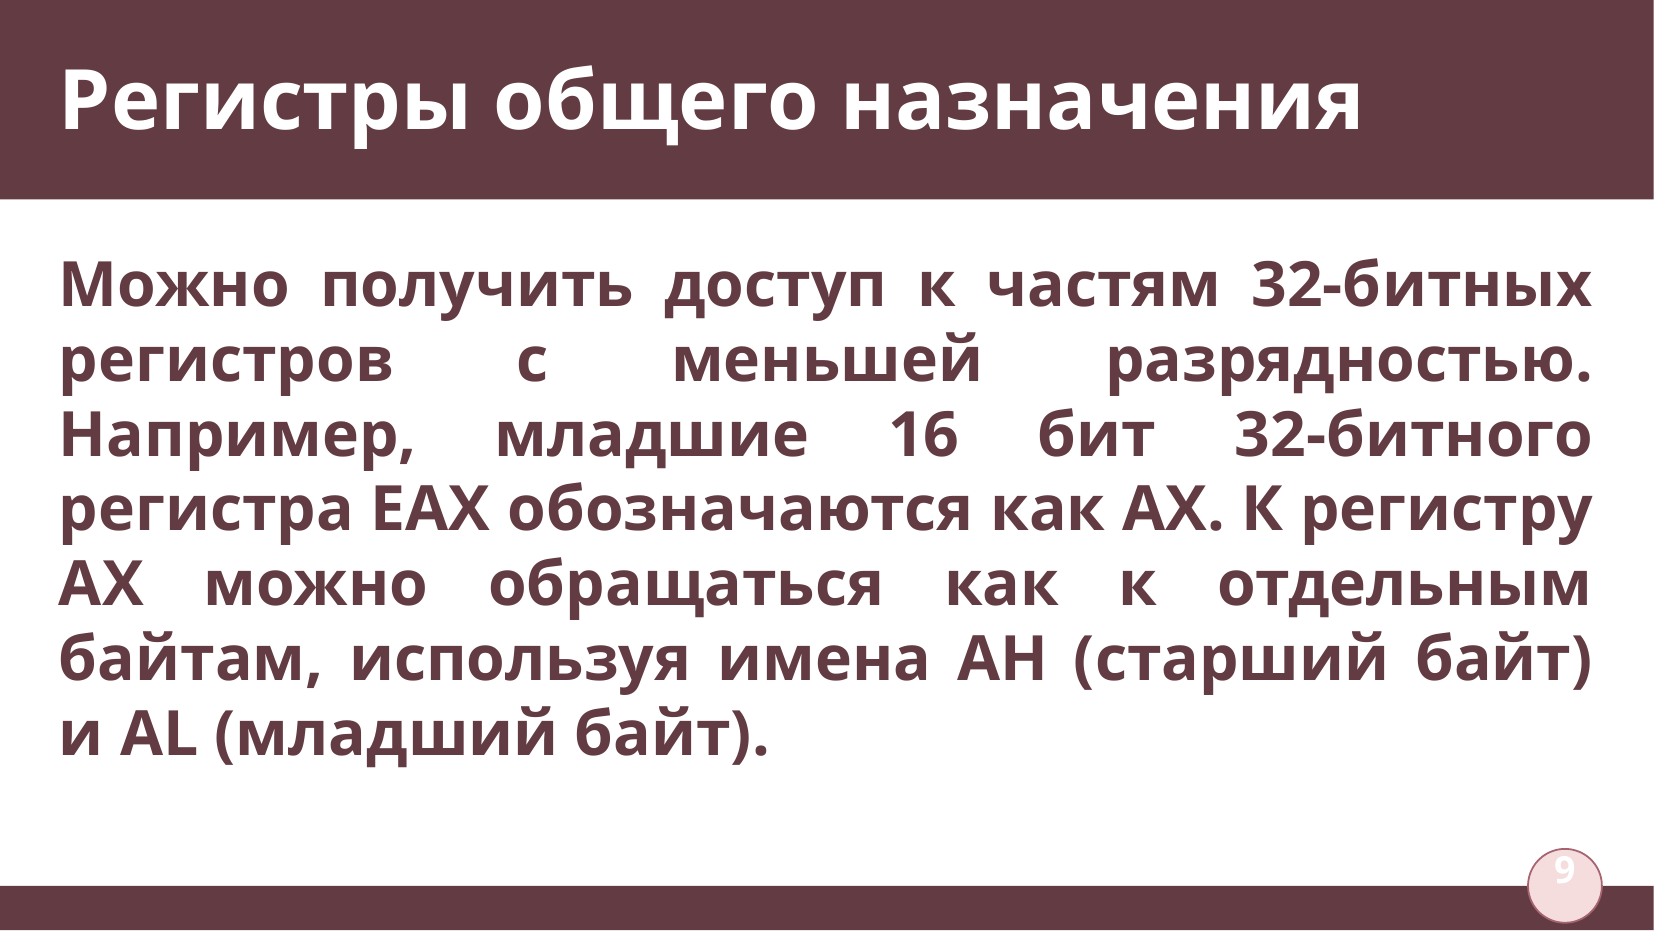

# Регистры общего назначения
Можно получить доступ к частям 32-битных регистров с меньшей разрядностью. Например, младшие 16 бит 32-битного регистра EAX обозначаются как AX. К регистру AX можно обращаться как к отдельным байтам, используя имена AH (старший байт) и AL (младший байт).